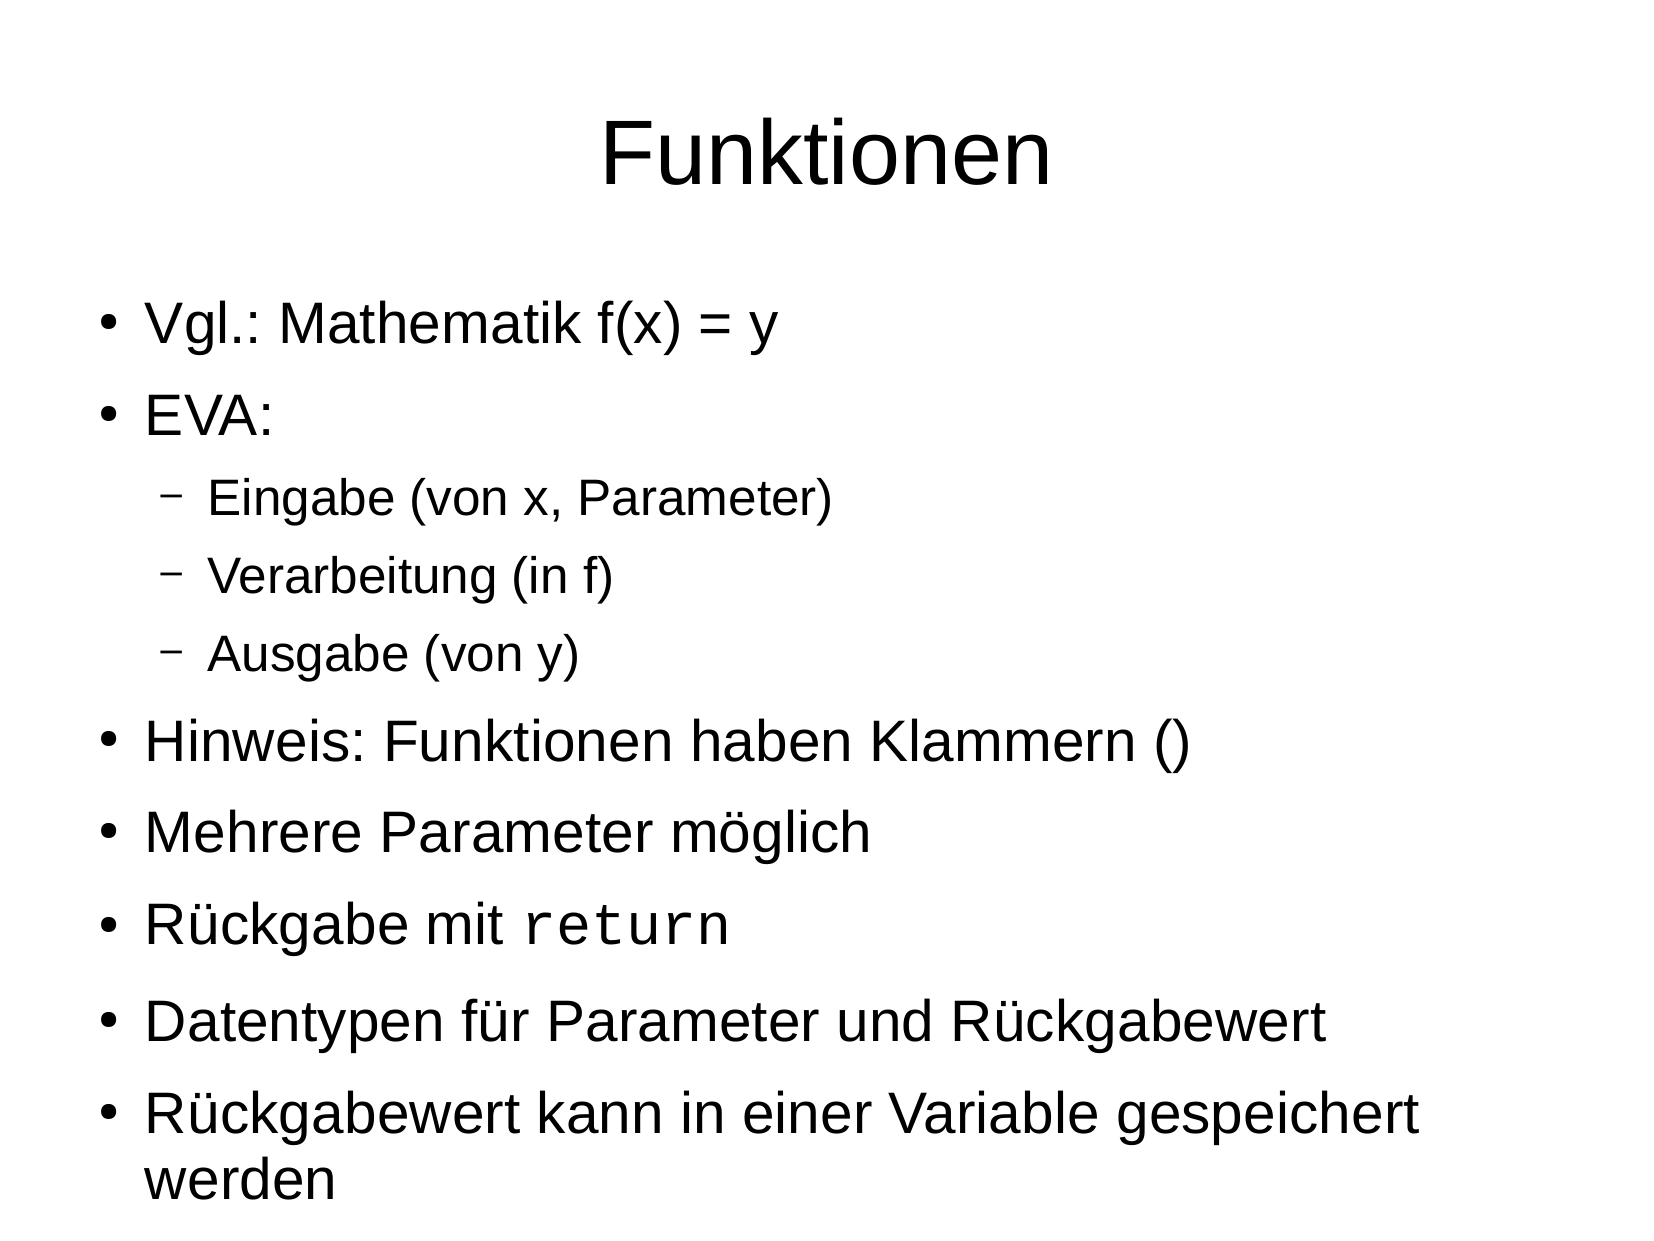

# Funktionen
Vgl.: Mathematik f(x) = y
EVA:
Eingabe (von x, Parameter)
Verarbeitung (in f)
Ausgabe (von y)
Hinweis: Funktionen haben Klammern ()
Mehrere Parameter möglich
Rückgabe mit return
Datentypen für Parameter und Rückgabewert
Rückgabewert kann in einer Variable gespeichert werden